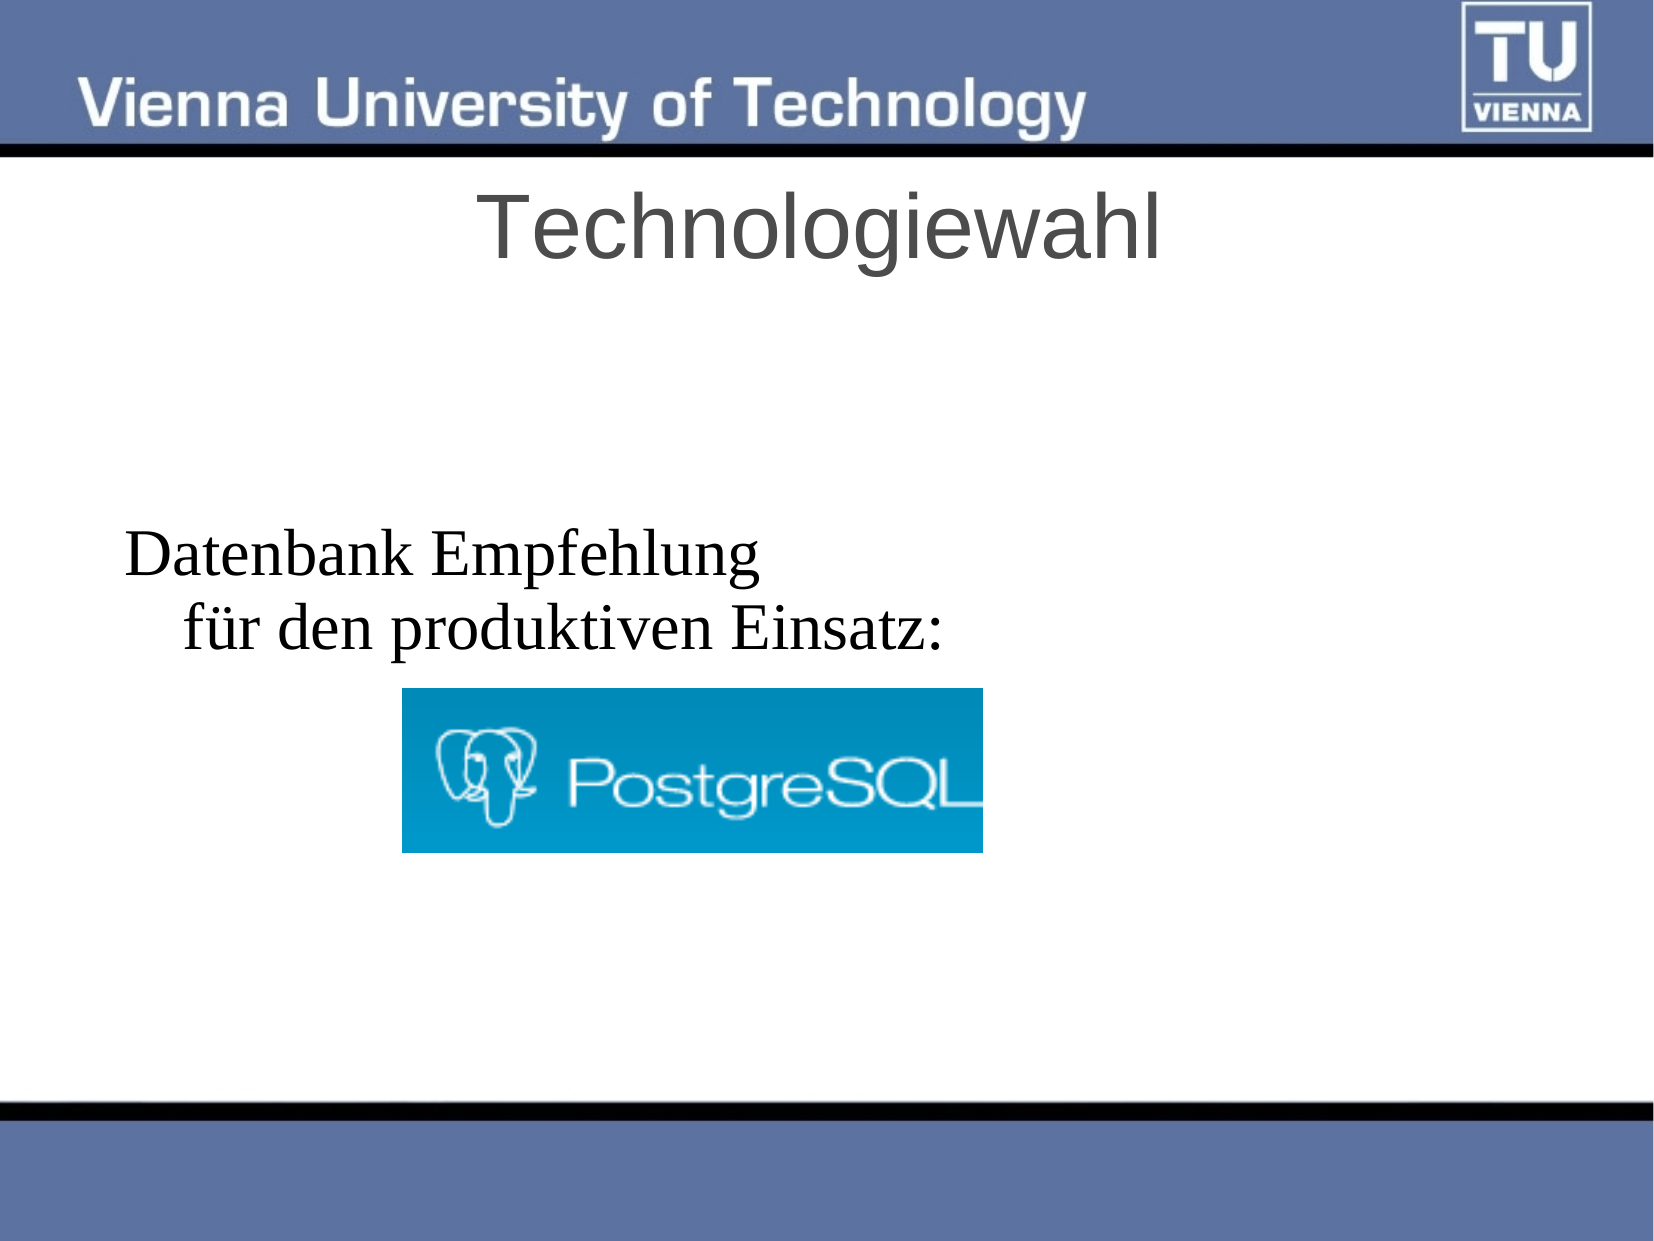

# Technologiewahl
 Datenbank Empfehlung
	für den produktiven Einsatz: